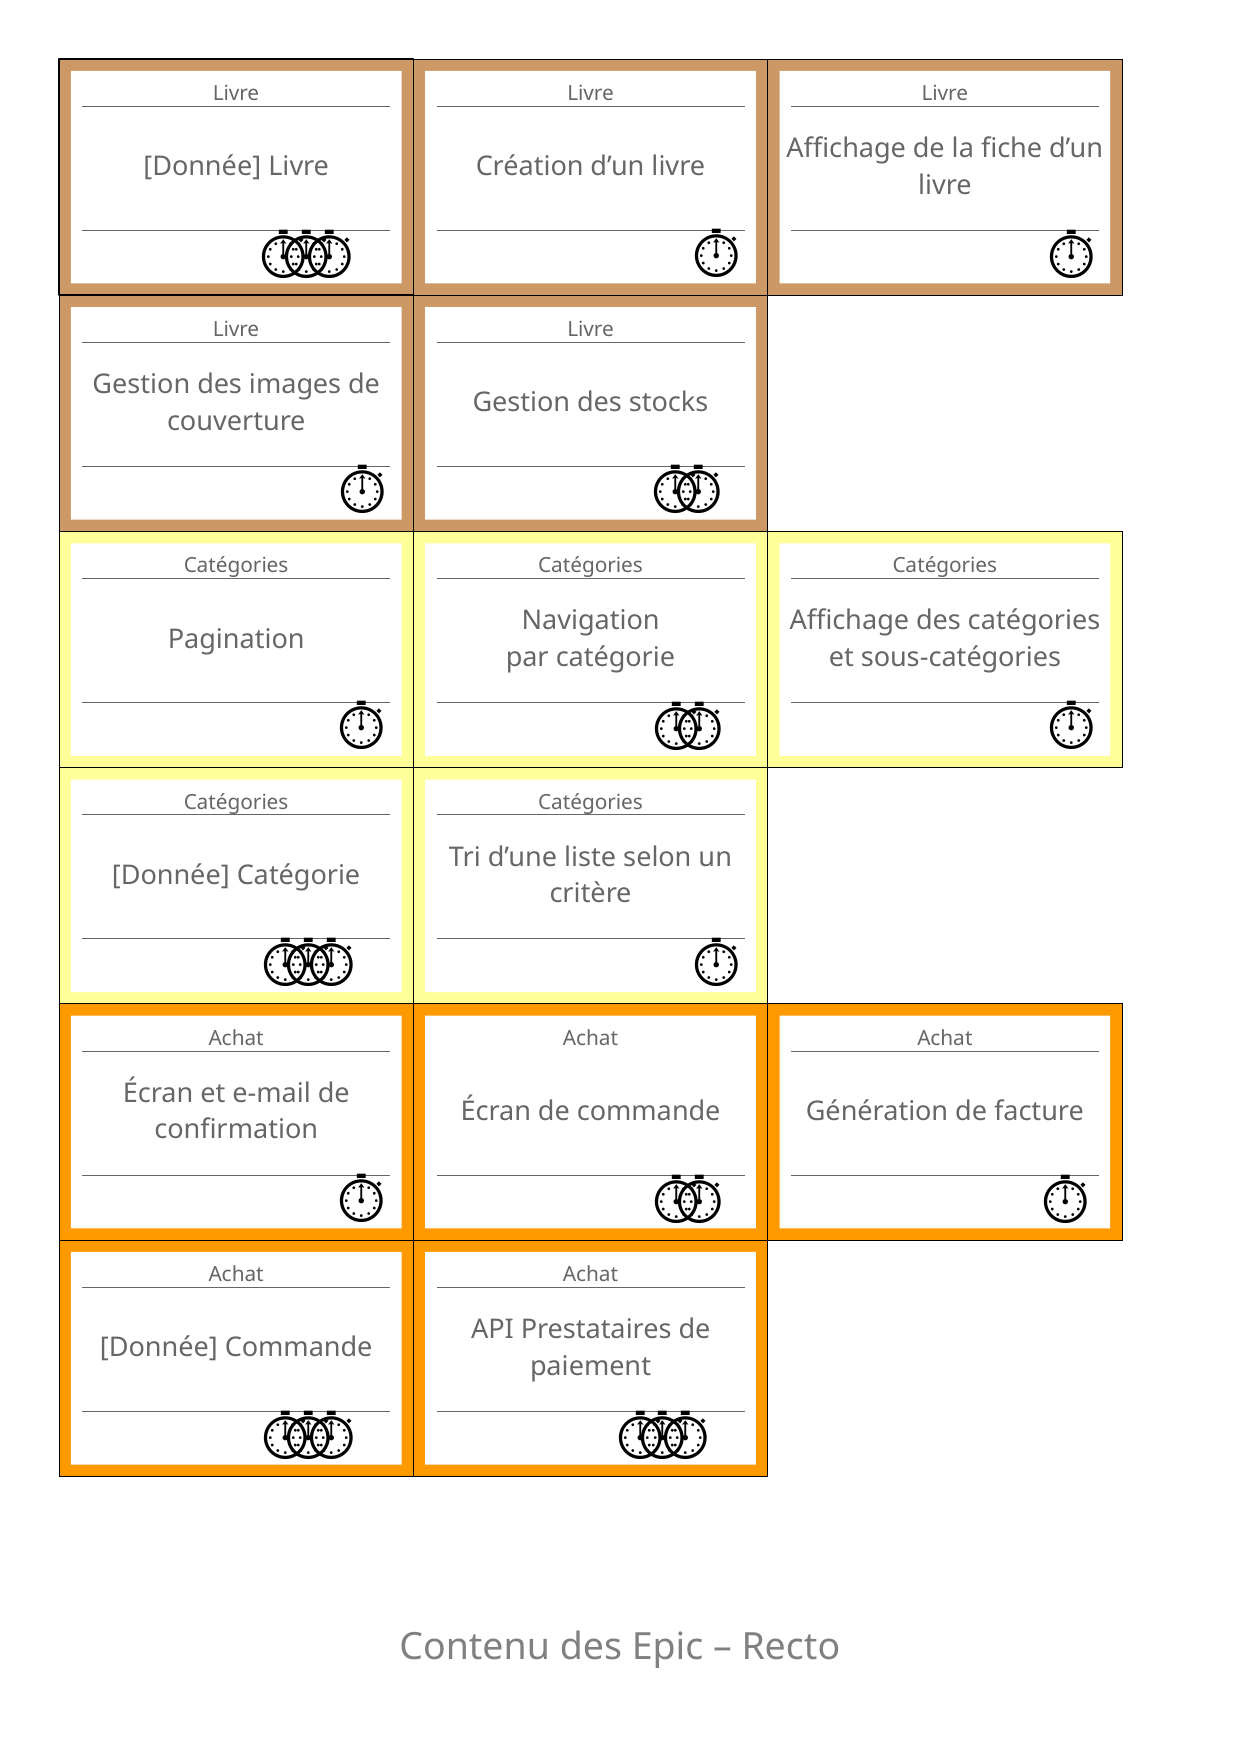

Livre
Livre
Livre
[Donnée] Livre
Création d’un livre
Affichage de la fiche d’un livre
⏱️
⏱️⏱️⏱️
⏱️
Livre
Livre
Gestion des images de couverture
Gestion des stocks
⏱️
⏱️⏱️
Catégories
Catégories
Catégories
Pagination
Navigation
par catégorie
Affichage des catégories et sous-catégories
⏱️
⏱️
⏱️⏱️
Catégories
Catégories
[Donnée] Catégorie
Tri d’une liste selon un critère
⏱️⏱️⏱️
⏱️
Achat
Achat
Achat
Écran et e-mail de confirmation
Écran de commande
Génération de facture
⏱️
⏱️
⏱️⏱️
Achat
Achat
[Donnée] Commande
API Prestataires de paiement
⏱️⏱️⏱️
⏱️⏱️⏱️
Contenu des Epic – Recto